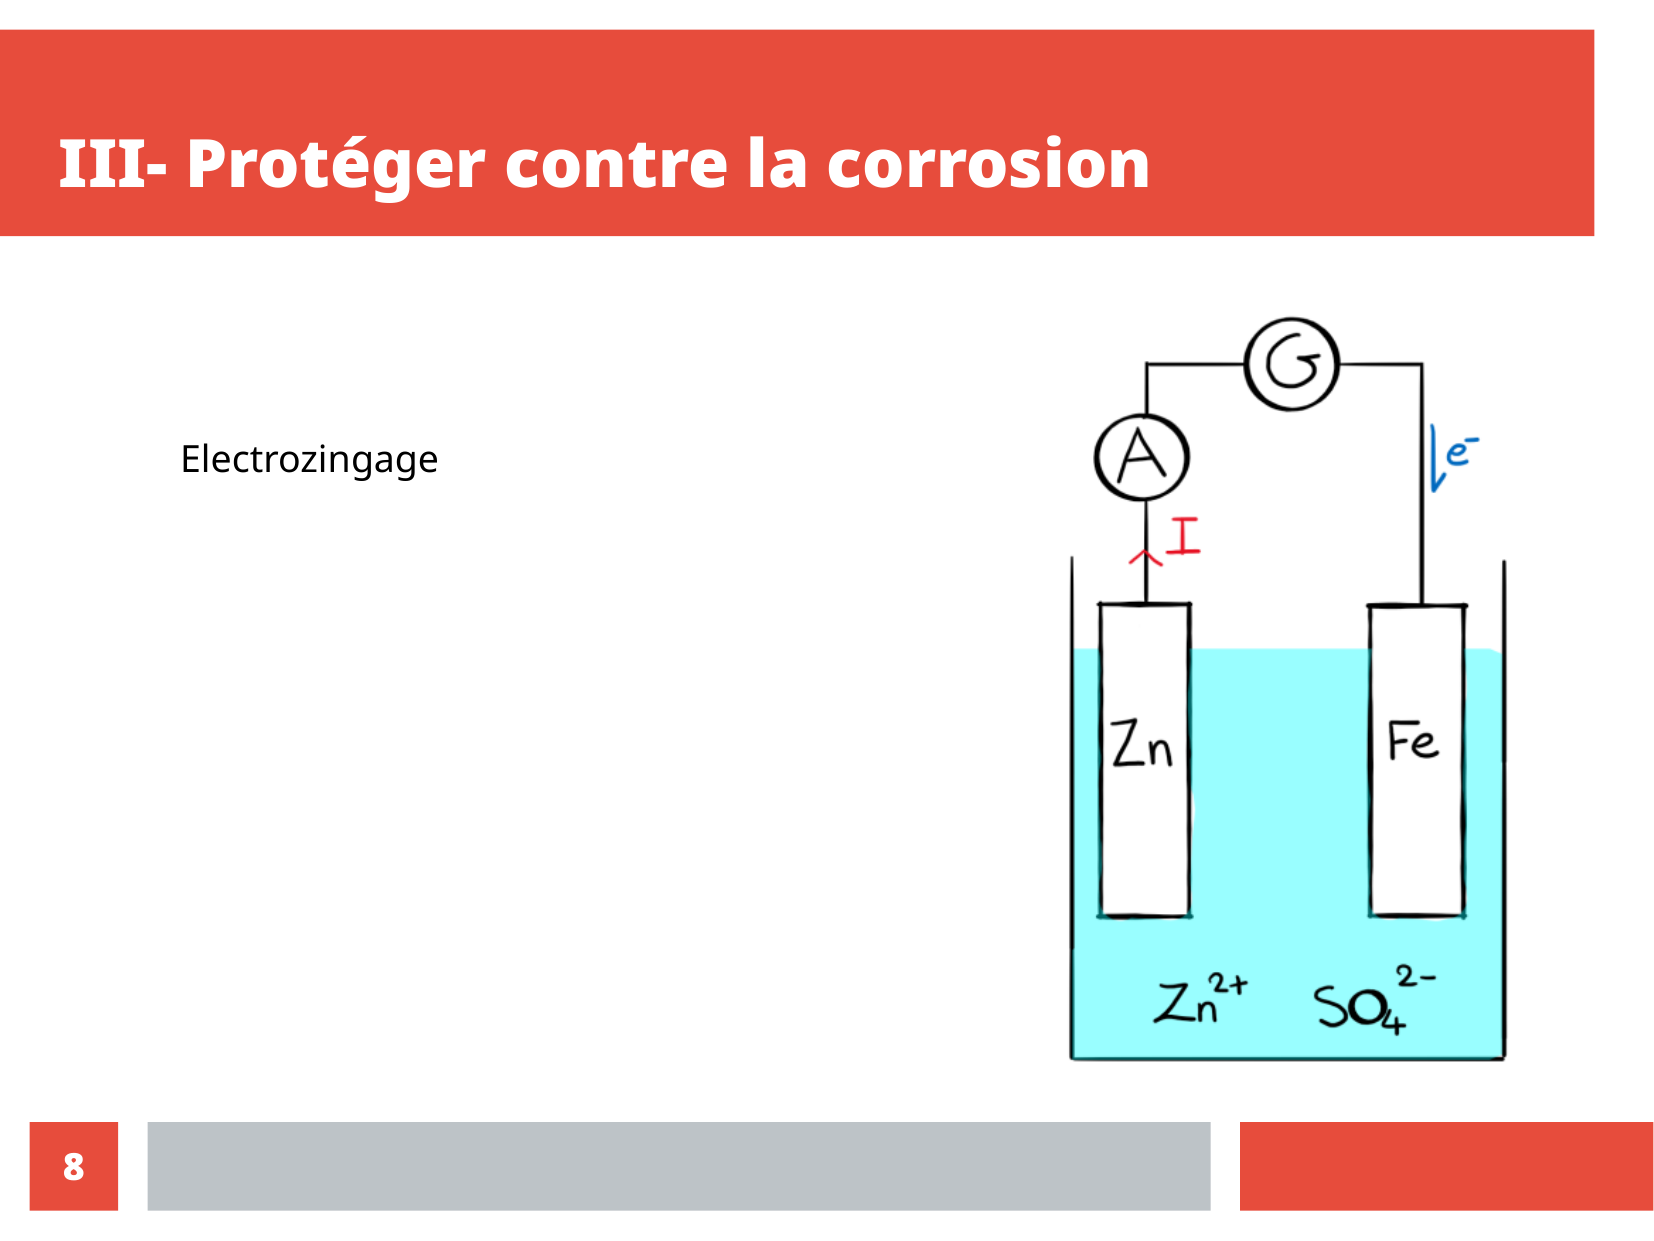

# III- Protéger contre la corrosion
Electrozingage
8